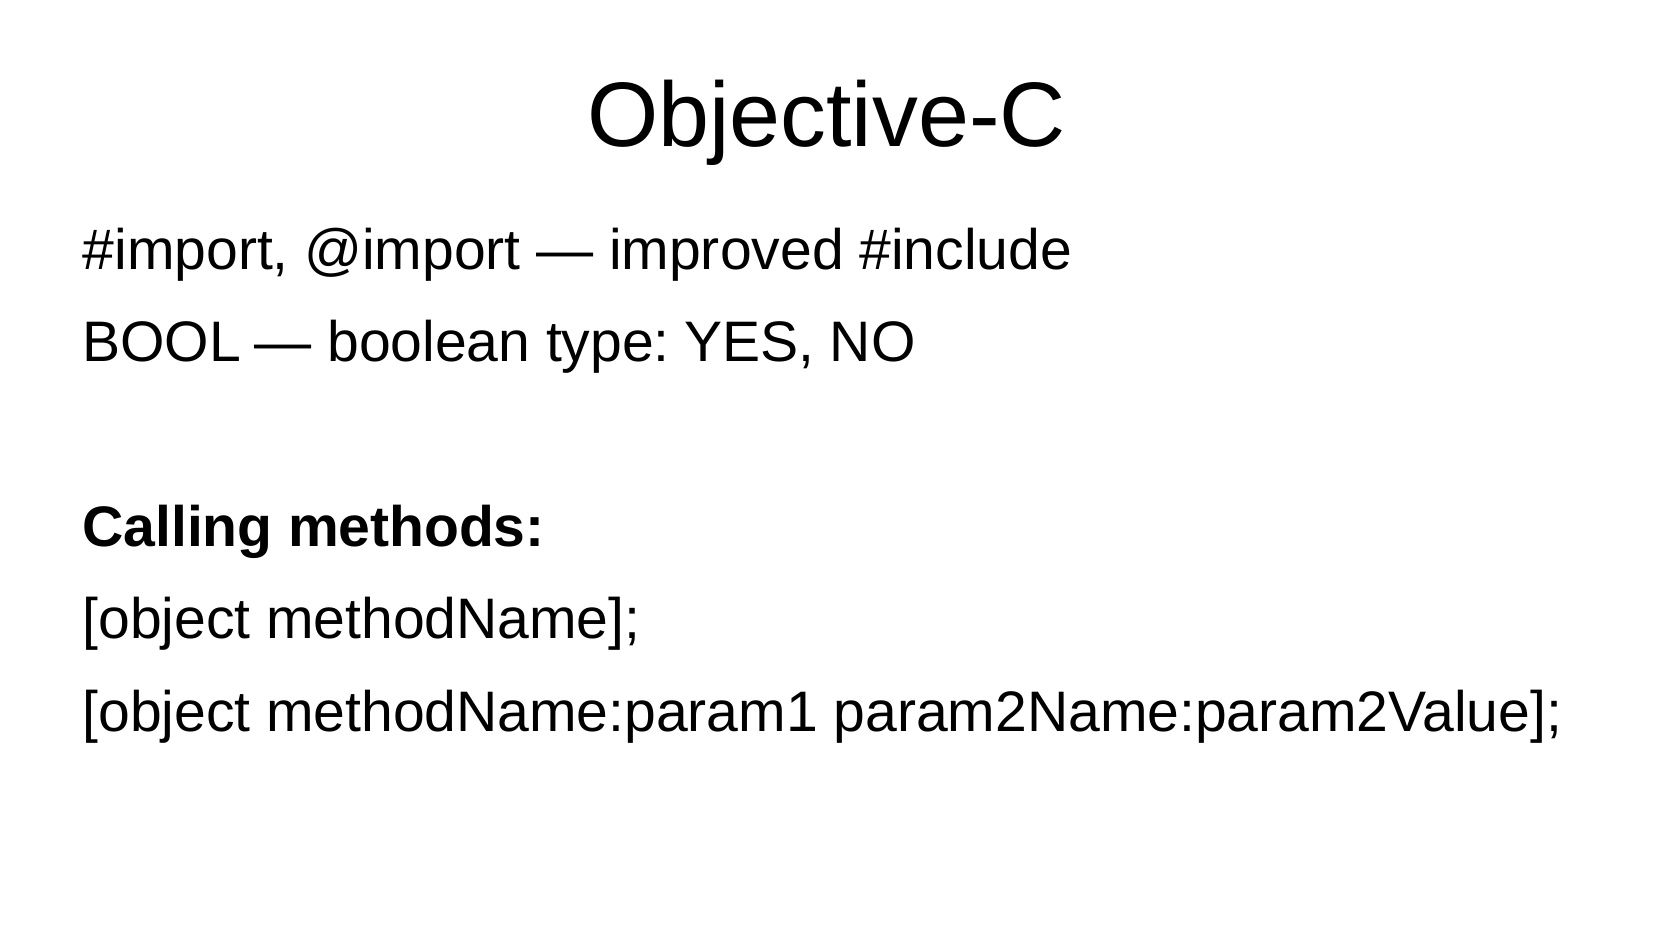

# Objective-C
#import, @import — improved #include
BOOL — boolean type: YES, NO
Calling methods:
[object methodName];
[object methodName:param1 param2Name:param2Value];